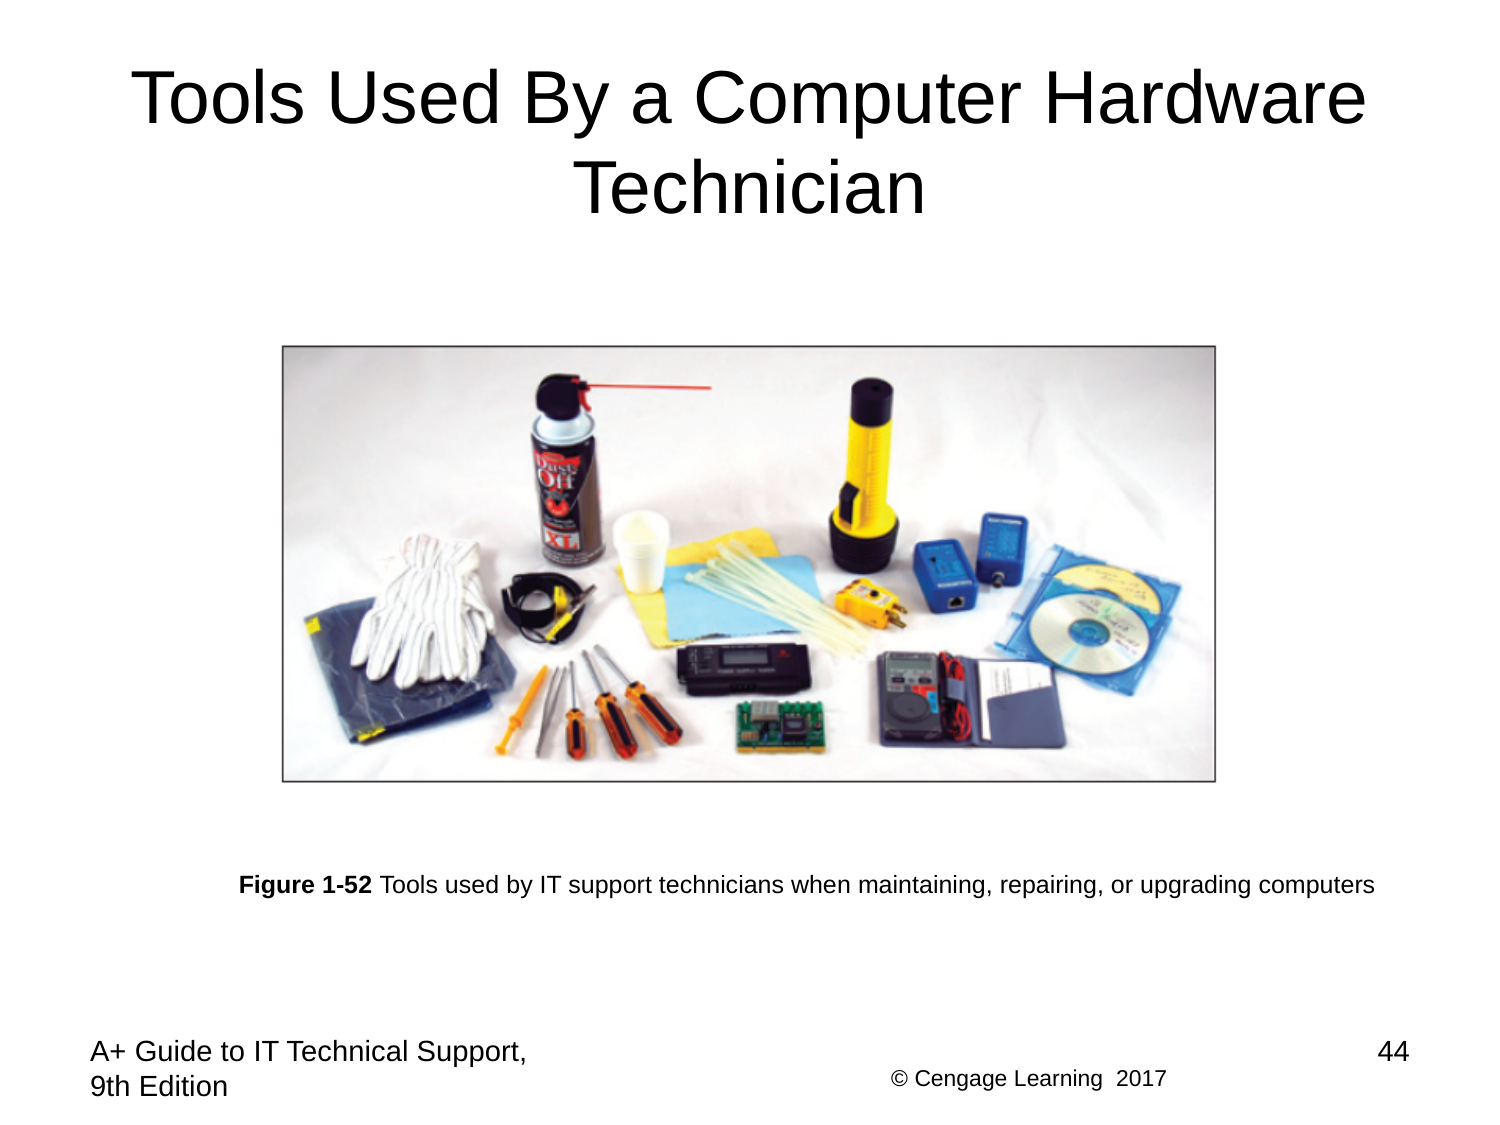

# Tools Used By a Computer Hardware Technician
Figure 1-52 Tools used by IT support technicians when maintaining, repairing, or upgrading computers
A+ Guide to IT Technical Support, 9th Edition